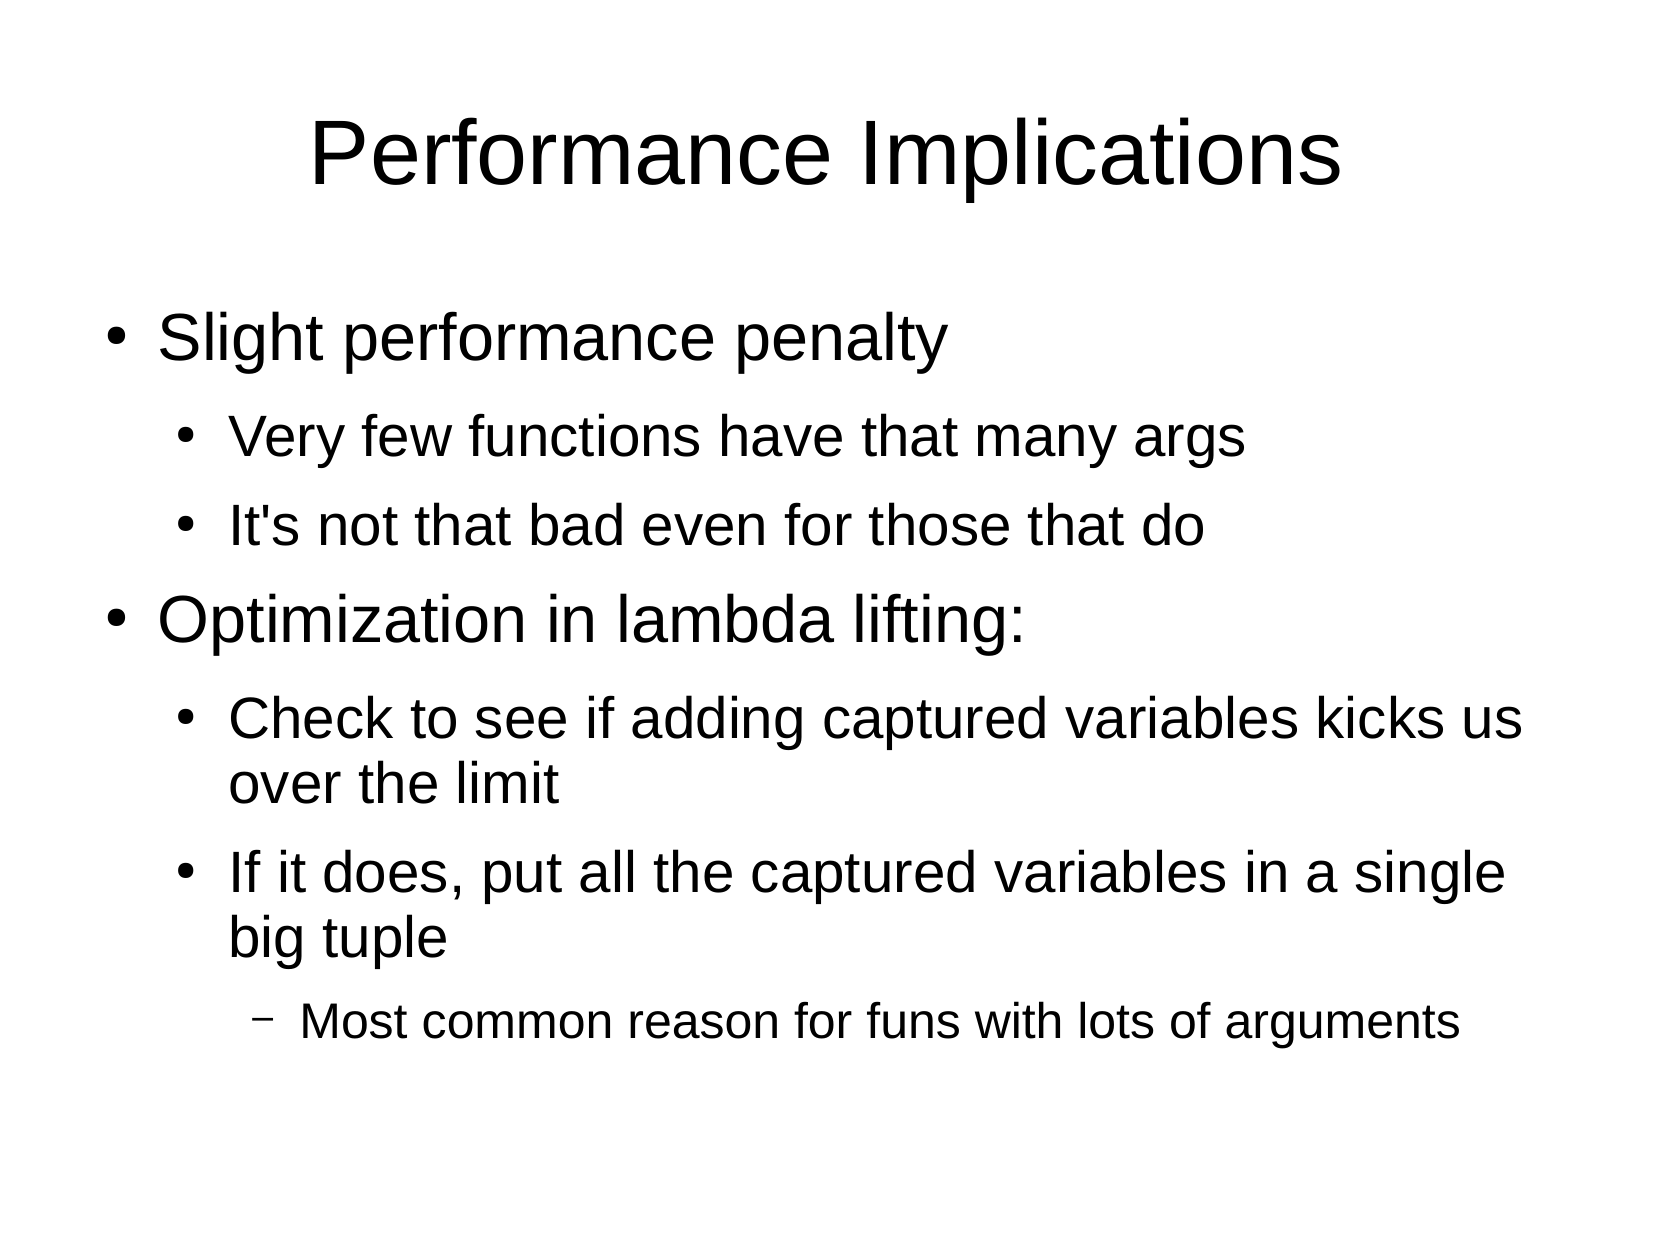

# Performance Implications
Slight performance penalty
Very few functions have that many args
It's not that bad even for those that do
Optimization in lambda lifting:
Check to see if adding captured variables kicks us over the limit
If it does, put all the captured variables in a single big tuple
Most common reason for funs with lots of arguments